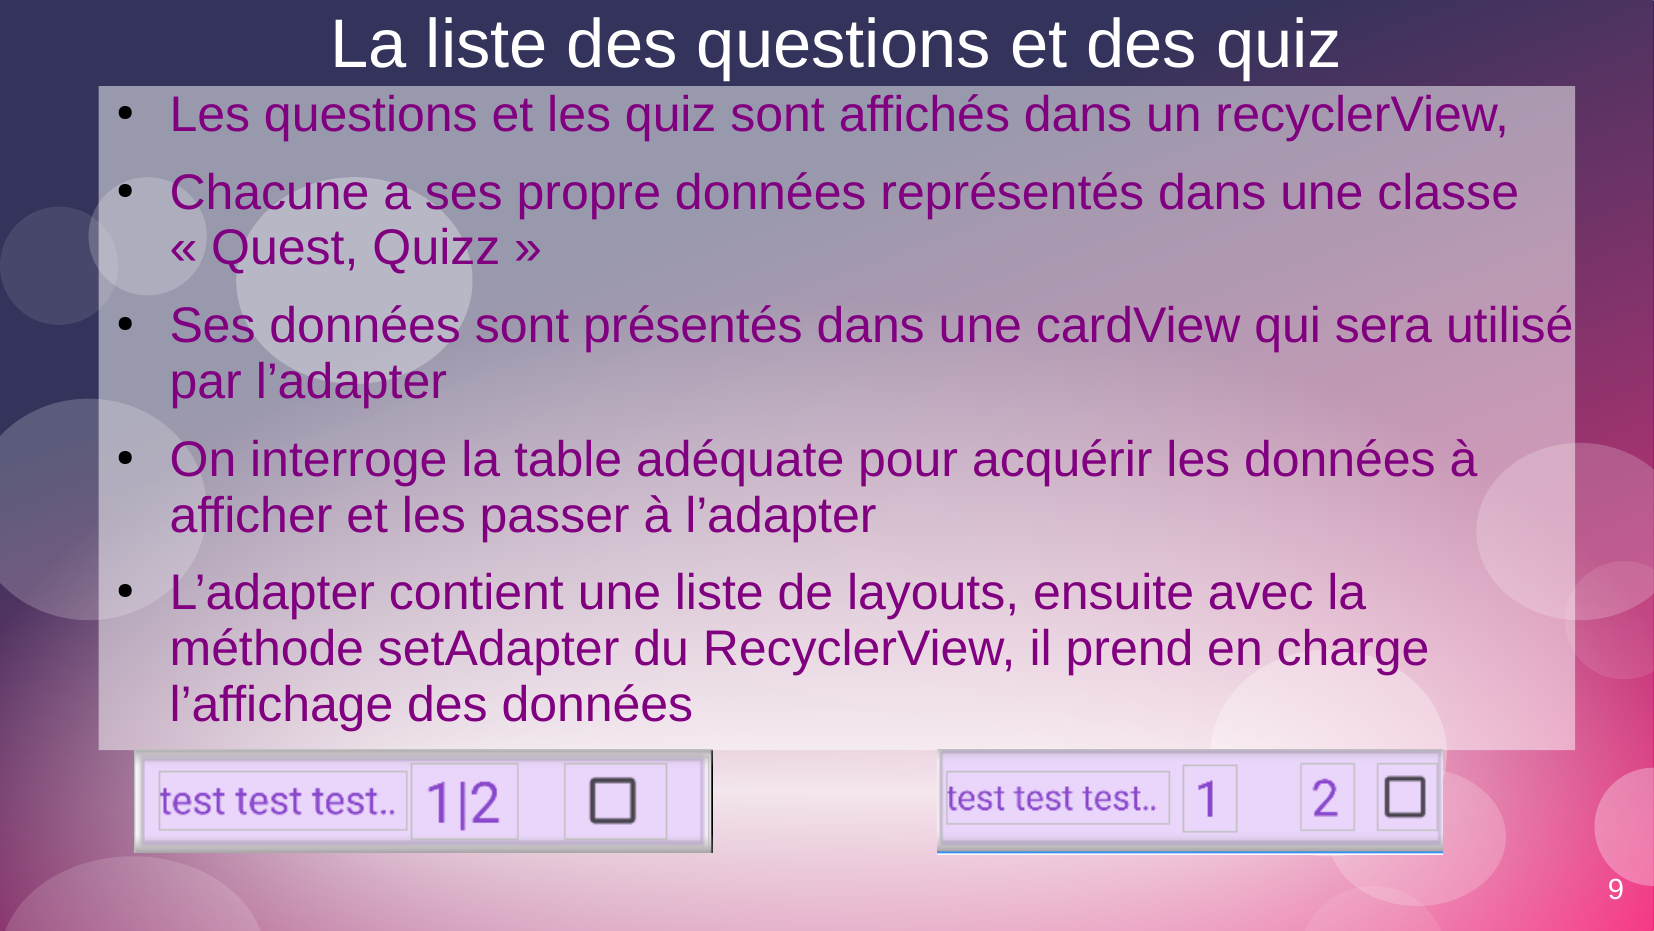

# La liste des questions et des quiz
Les questions et les quiz sont affichés dans un recyclerView,
Chacune a ses propre données représentés dans une classe  « Quest, Quizz »
Ses données sont présentés dans une cardView qui sera utilisé par l’adapter
On interroge la table adéquate pour acquérir les données à afficher et les passer à l’adapter
L’adapter contient une liste de layouts, ensuite avec la méthode setAdapter du RecyclerView, il prend en charge l’affichage des données
9